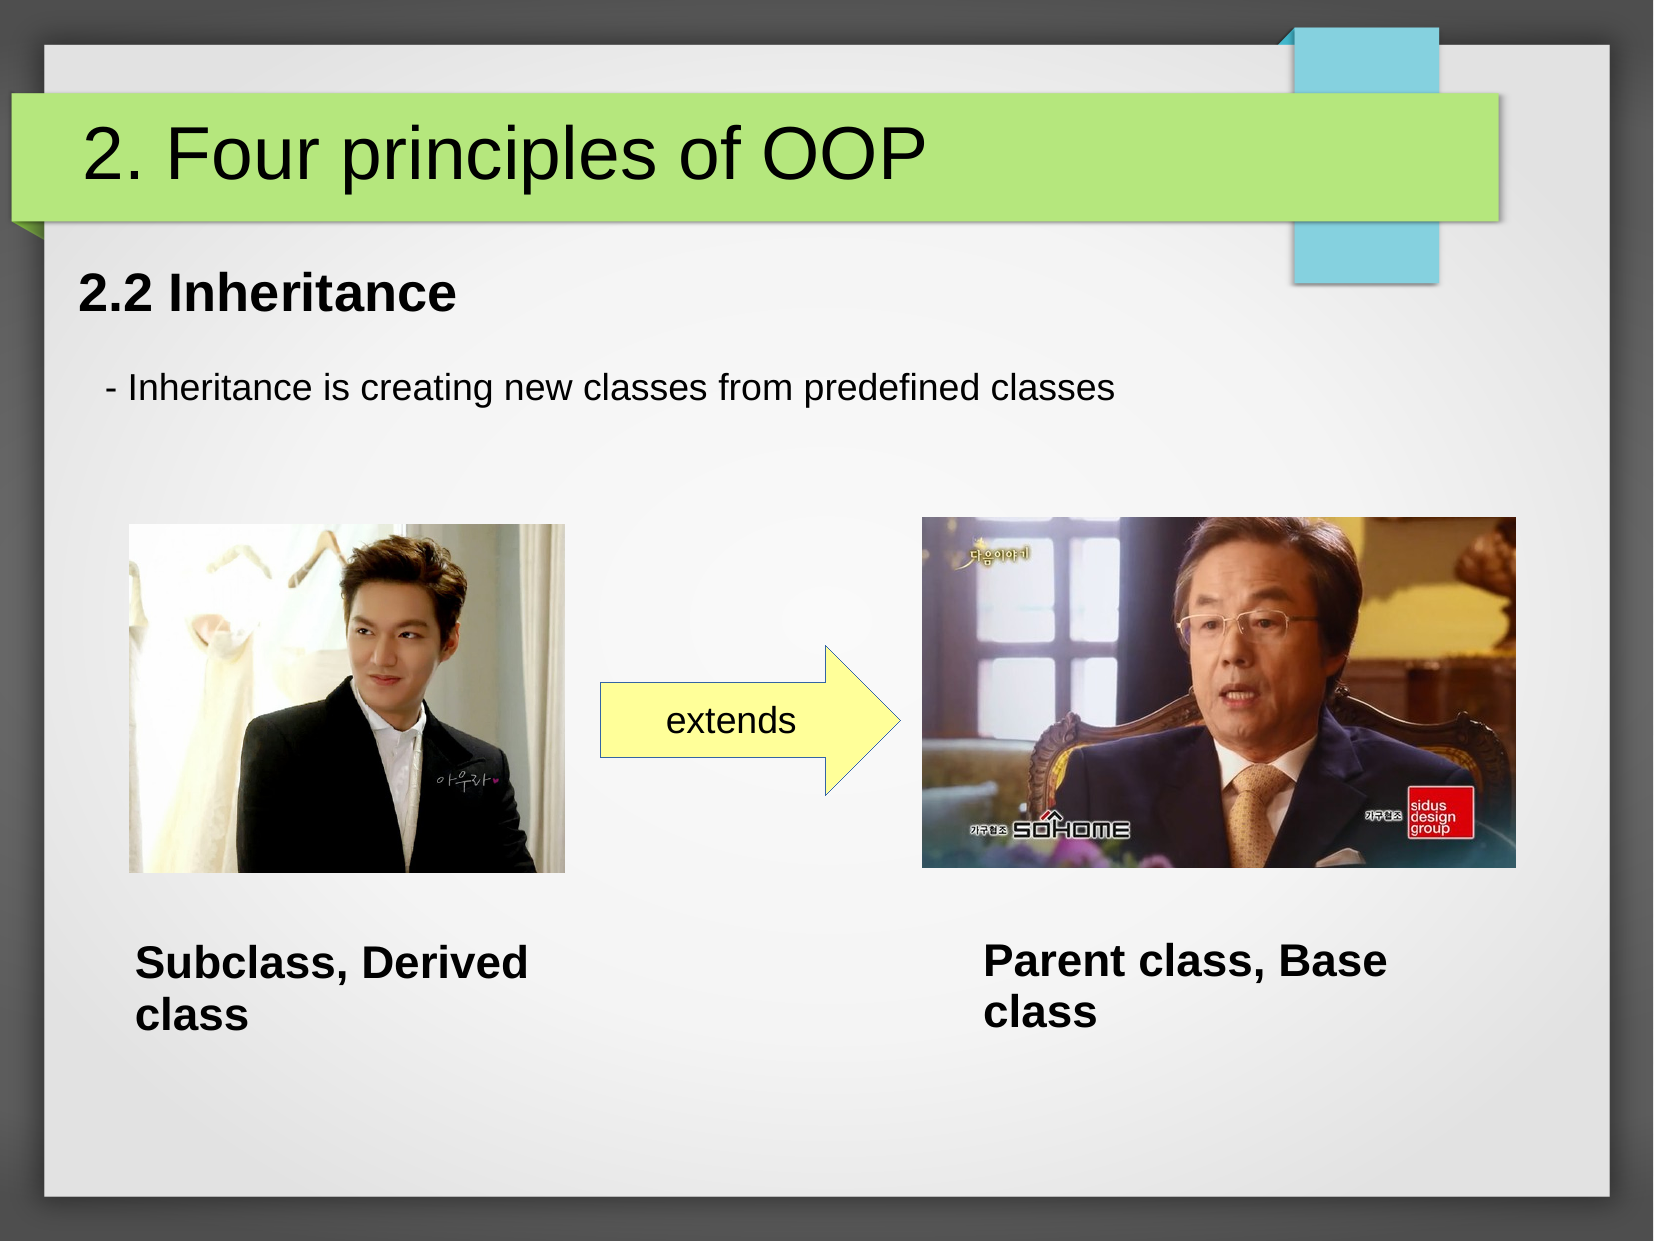

# 2. Four principles of OOP
2.2 Inheritance
- Inheritance is creating new classes from predefined classes
extends
Parent class, Base class
Subclass, Derived class